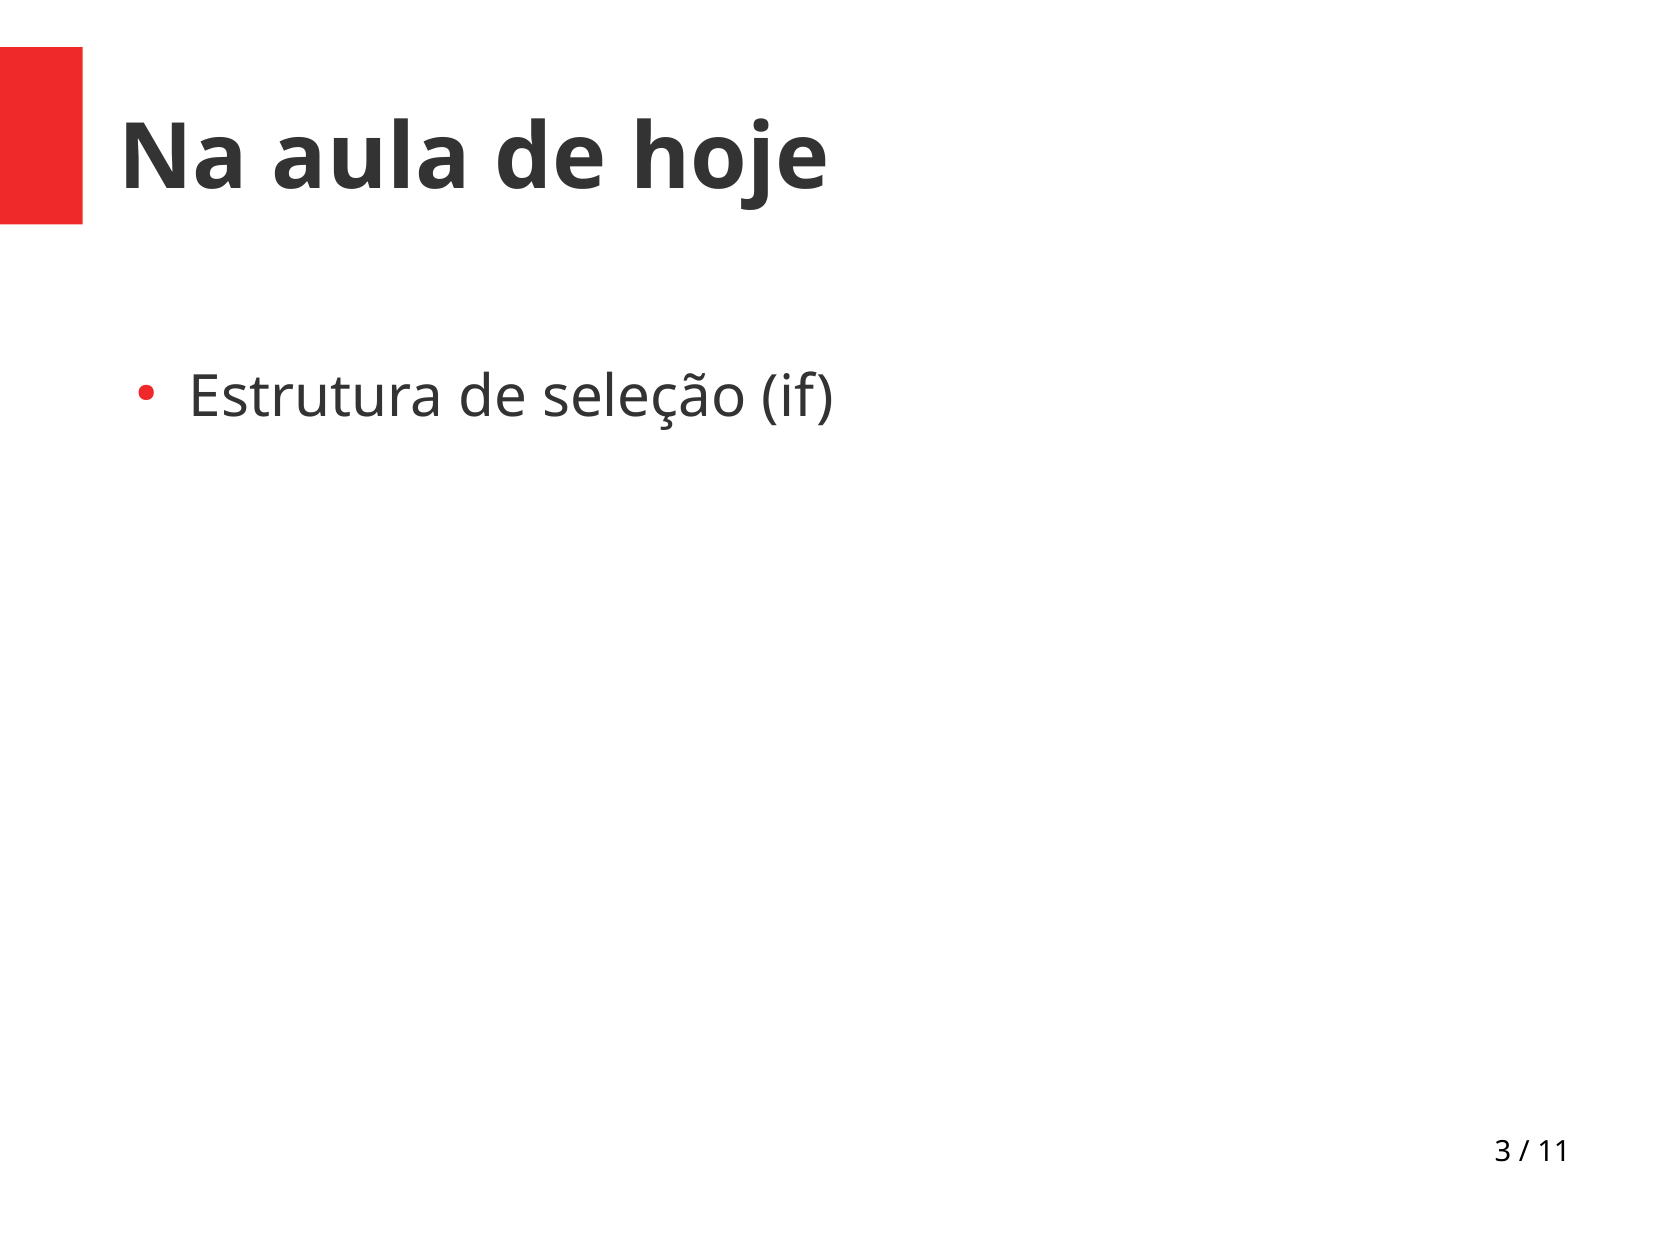

# Na aula de hoje
Estrutura de seleção (if)
3